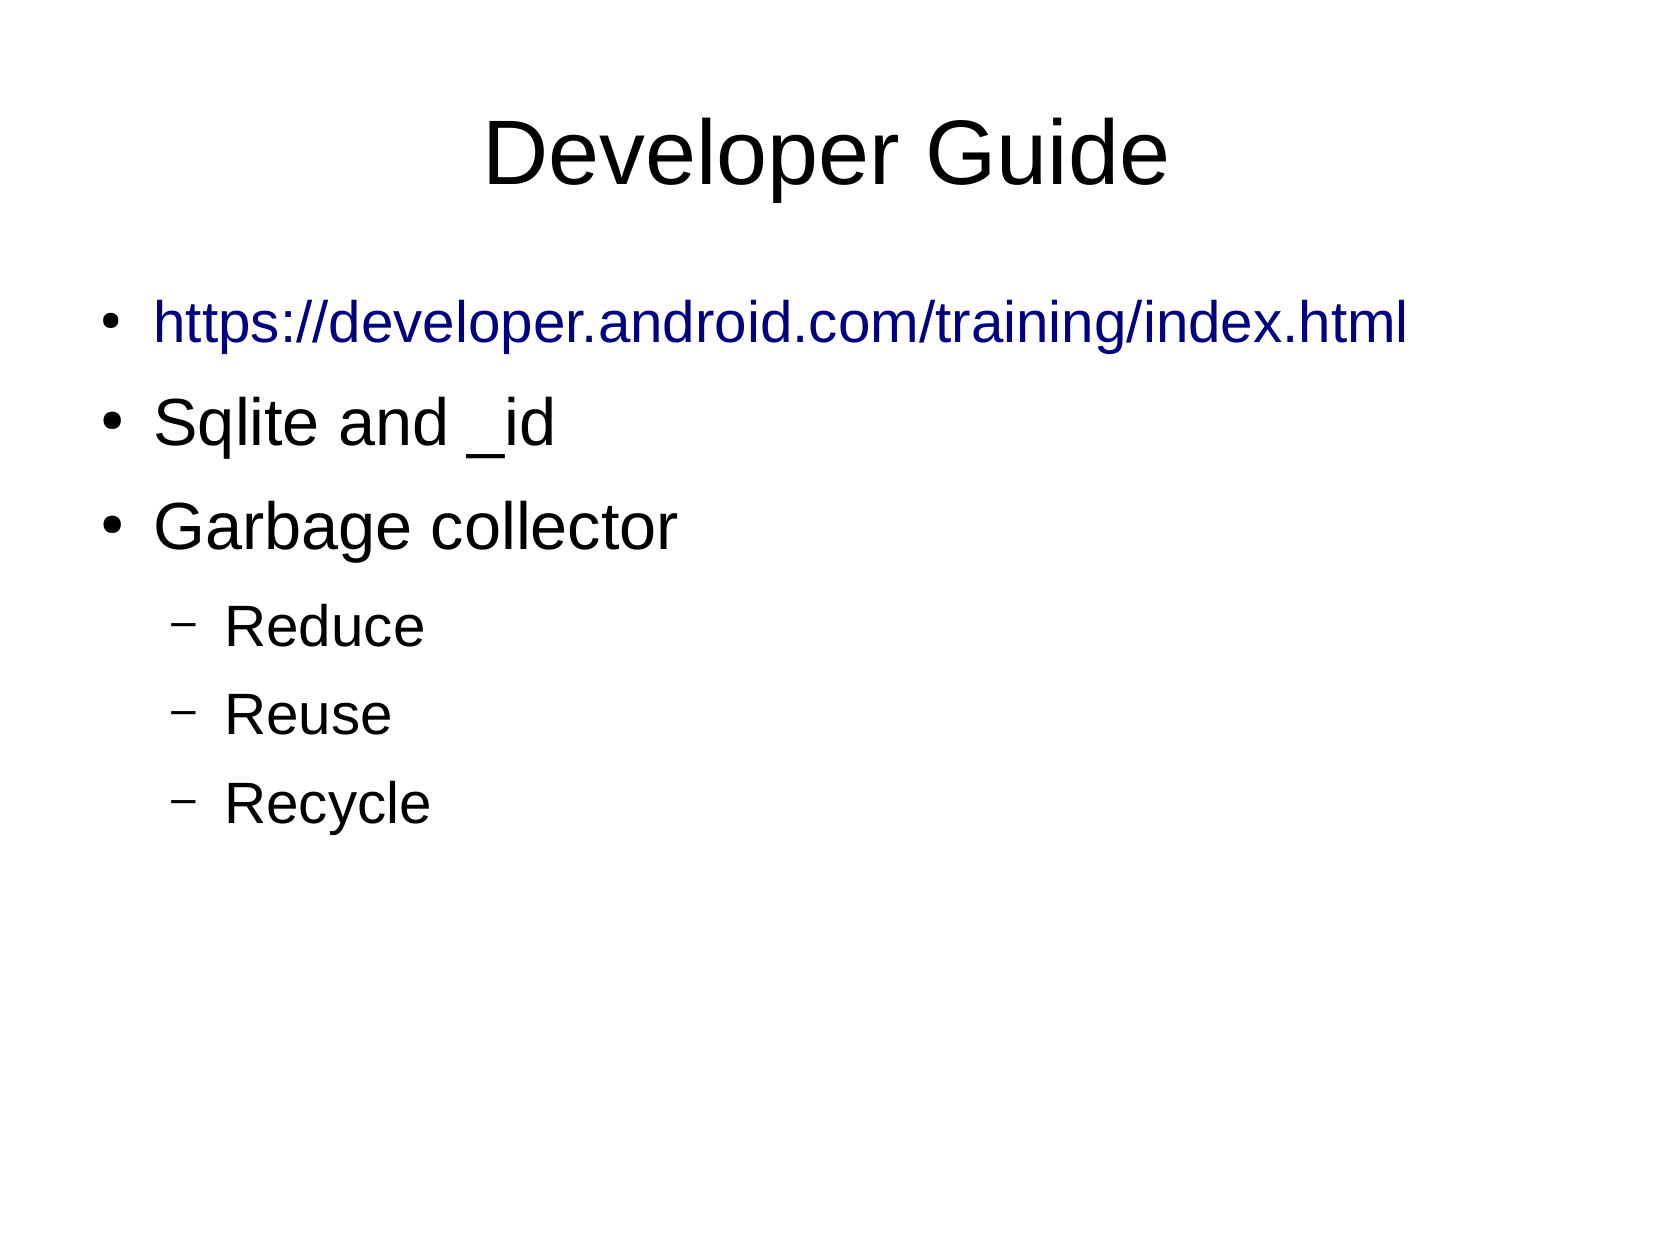

# Developer Guide
https://developer.android.com/training/index.html
Sqlite and _id
Garbage collector
Reduce
Reuse
Recycle